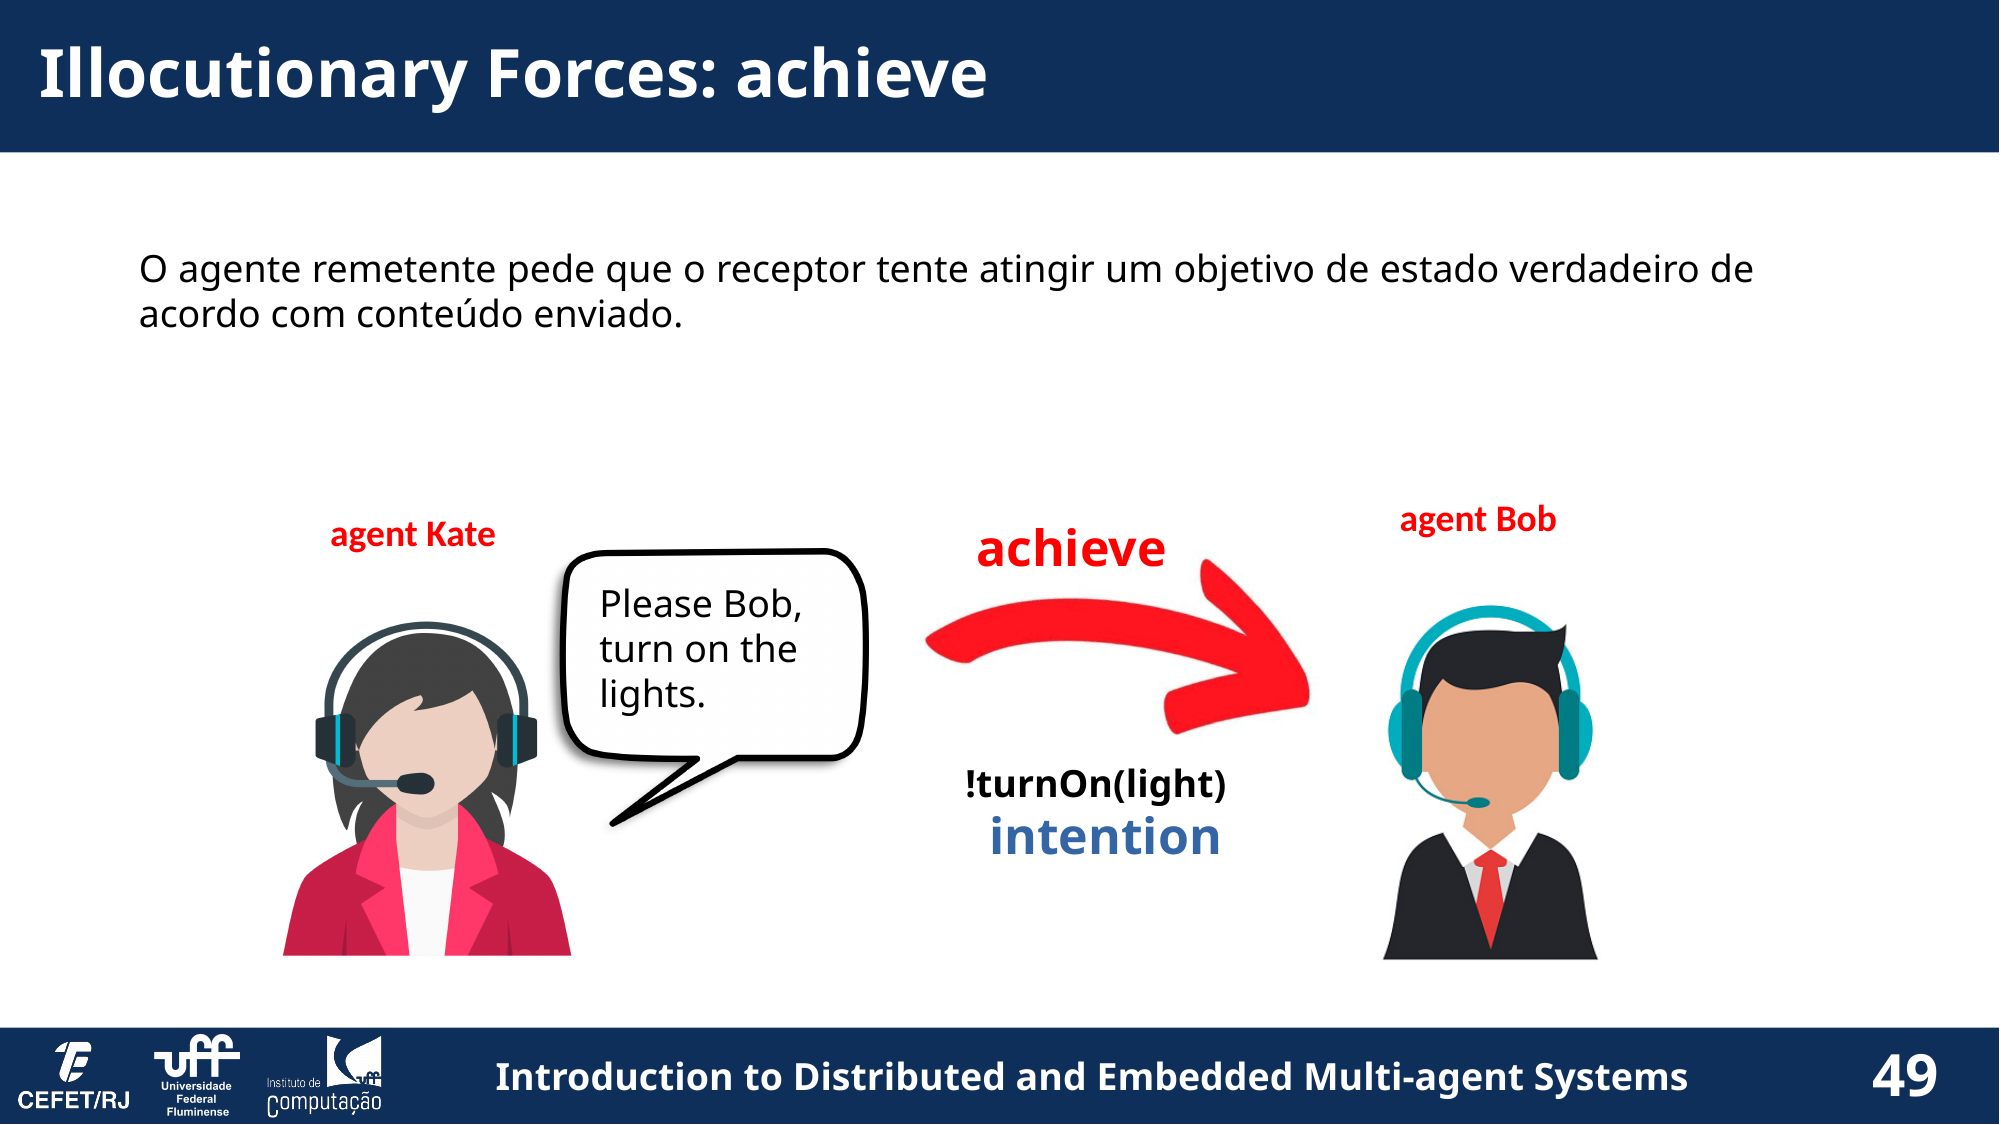

Illocutionary Forces: achieve
O agente remetente pede que o receptor tente atingir um objetivo de estado verdadeiro de acordo com conteúdo enviado.
agent Bob
agent Kate
achieve
Please Bob,
turn on the lights.
!turnOn(light)
intention